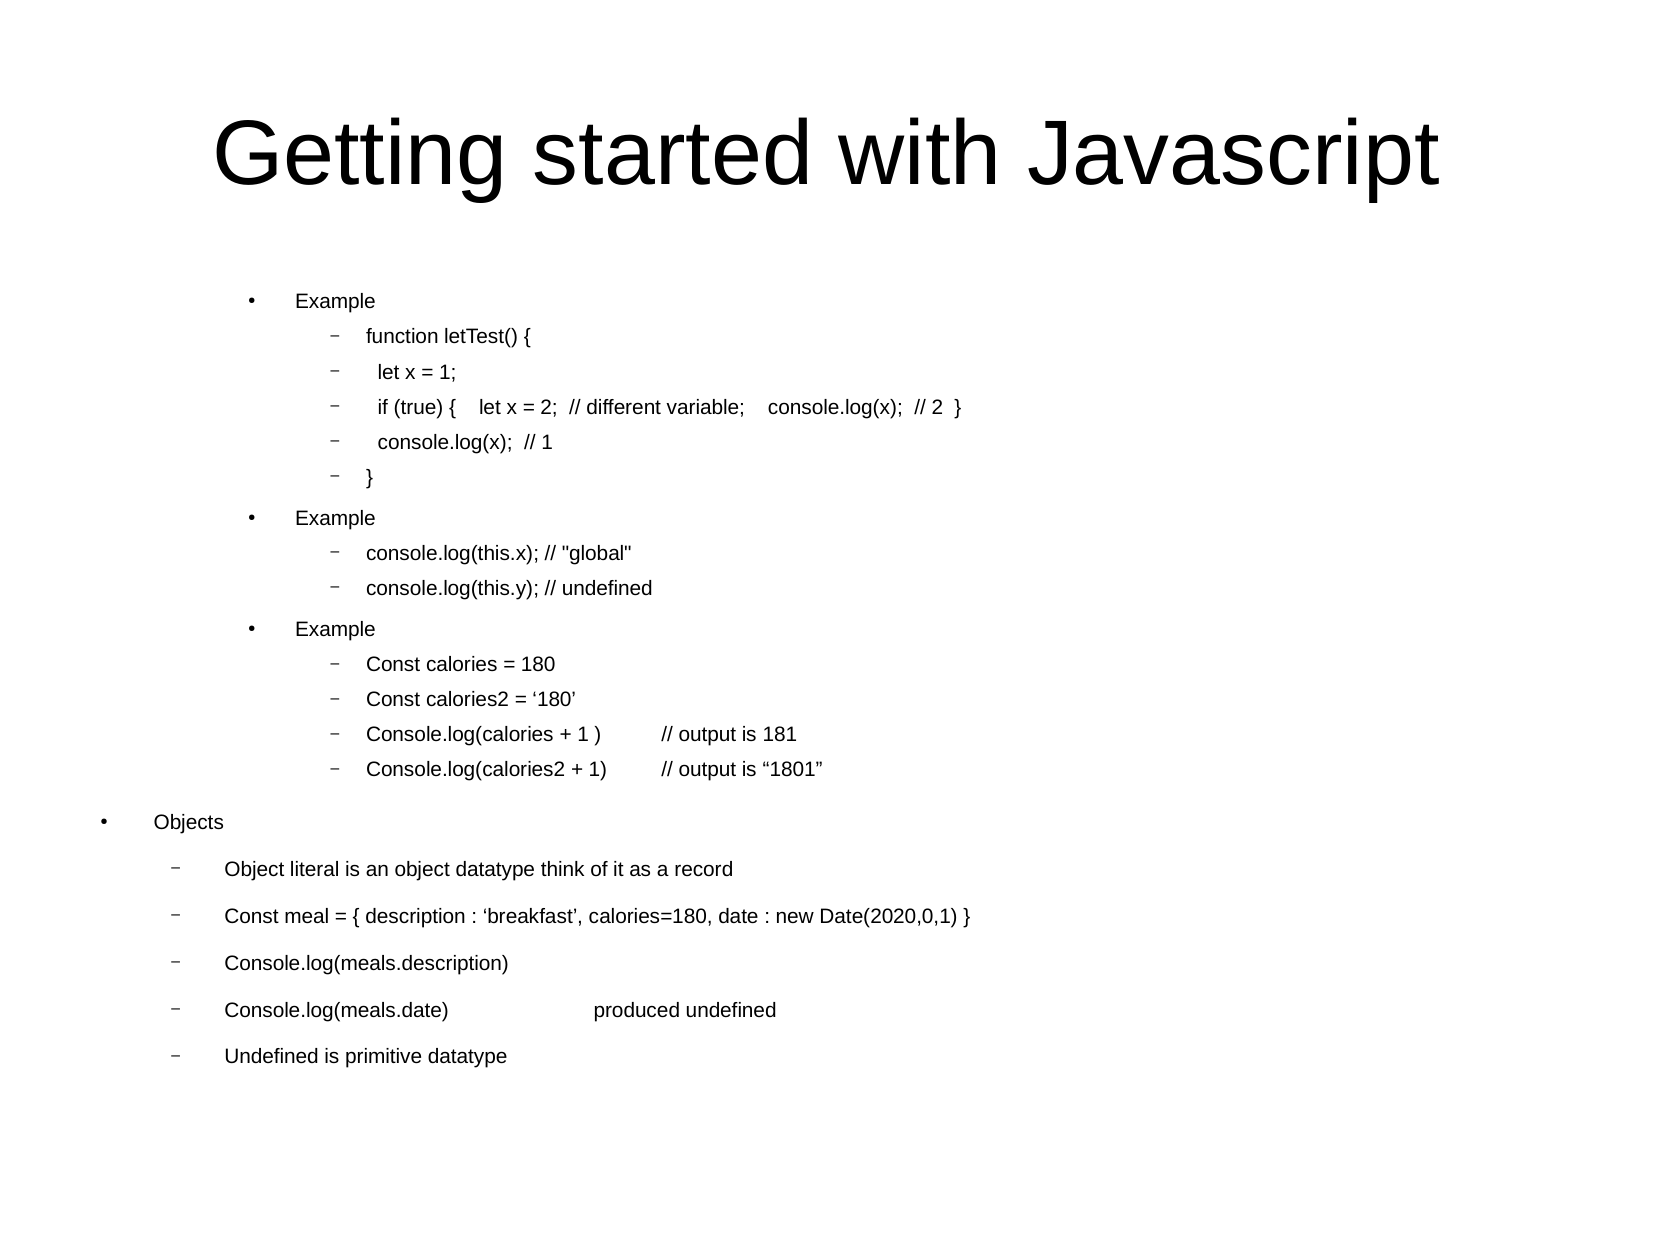

# Getting started with Javascript
Example
function letTest() {
 let x = 1;
 if (true) { let x = 2; // different variable; console.log(x); // 2 }
 console.log(x); // 1
}
Example
console.log(this.x); // "global"
console.log(this.y); // undefined
Example
Const calories = 180
Const calories2 = ‘180’
Console.log(calories + 1 ) 	// output is 181
Console.log(calories2 + 1)	// output is “1801”
Objects
Object literal is an object datatype think of it as a record
Const meal = { description : ‘breakfast’, calories=180, date : new Date(2020,0,1) }
Console.log(meals.description)
Console.log(meals.date) 		produced undefined
Undefined is primitive datatype